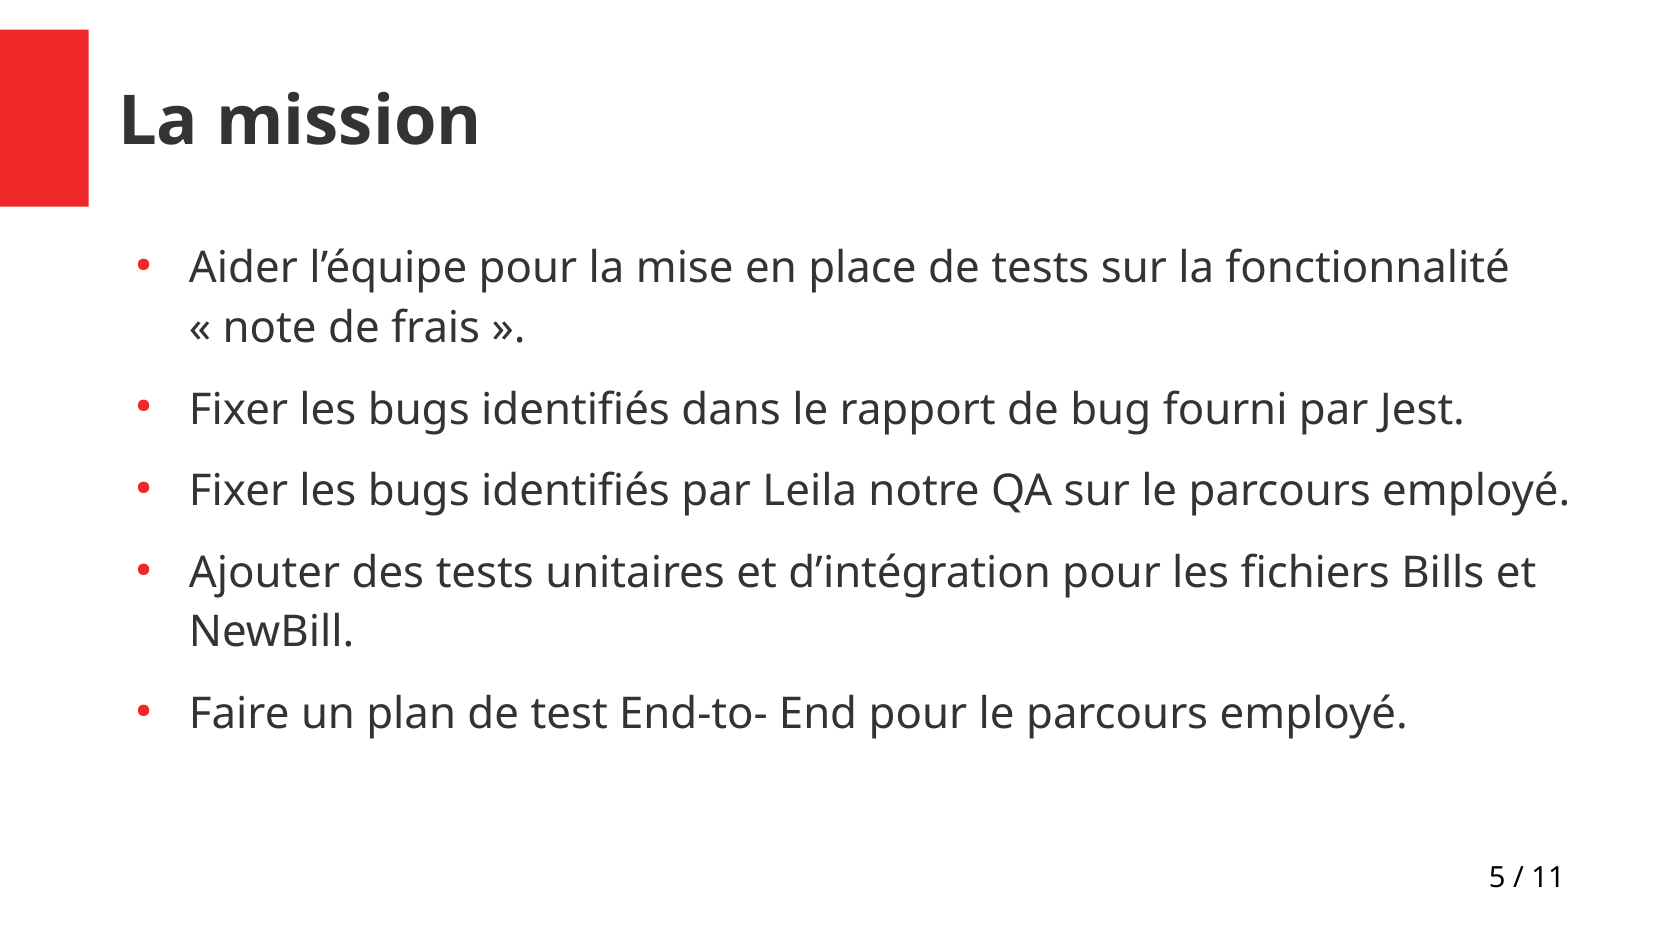

# La mission
Aider l’équipe pour la mise en place de tests sur la fonctionnalité « note de frais ».
Fixer les bugs identifiés dans le rapport de bug fourni par Jest.
Fixer les bugs identifiés par Leila notre QA sur le parcours employé.
Ajouter des tests unitaires et d’intégration pour les fichiers Bills et NewBill.
Faire un plan de test End-to- End pour le parcours employé.
5